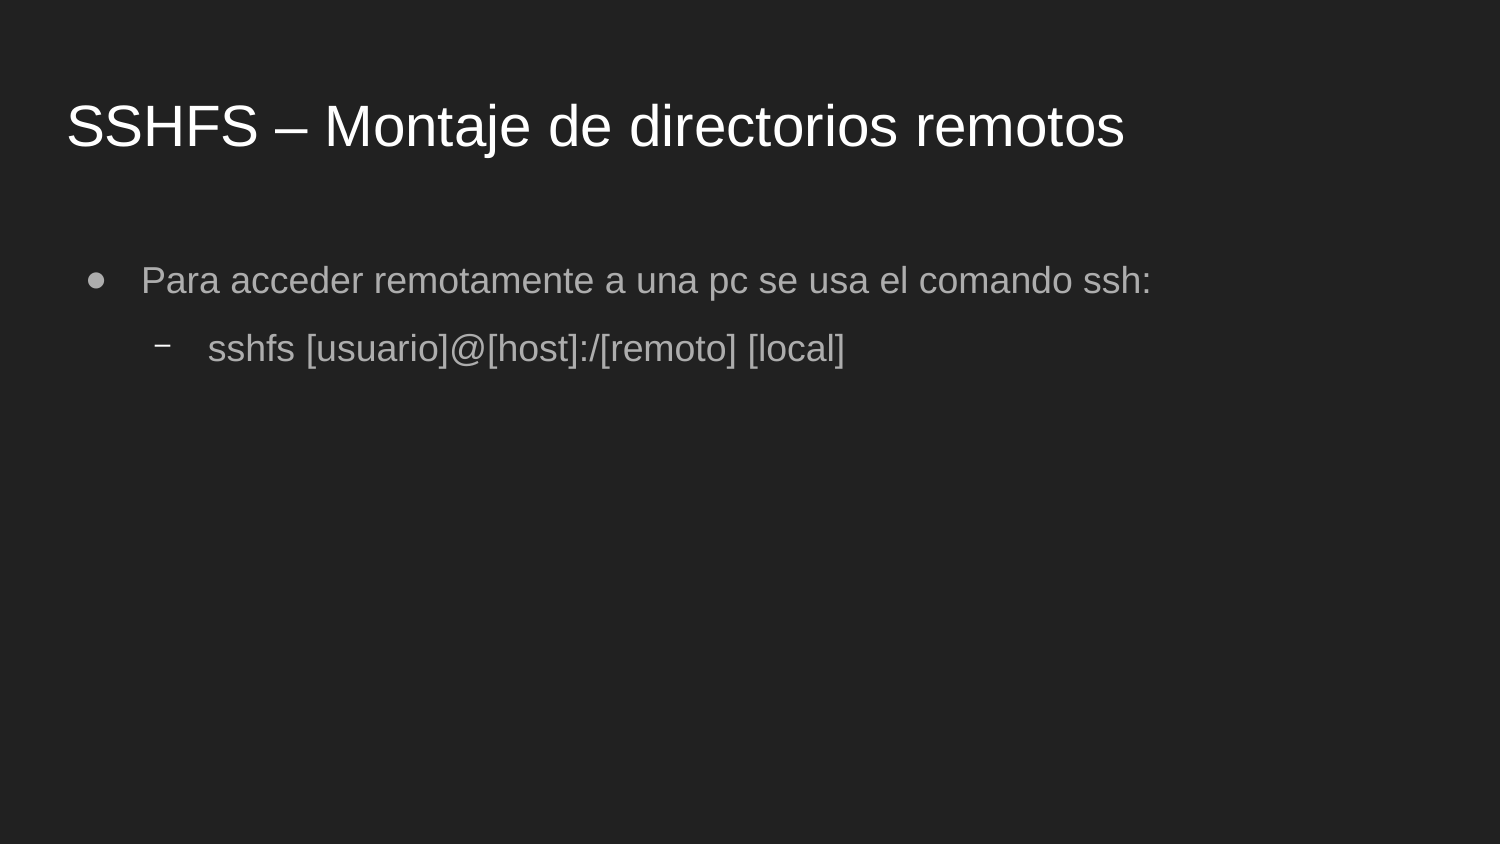

# SSHFS – Montaje de directorios remotos
Para acceder remotamente a una pc se usa el comando ssh:
sshfs [usuario]@[host]:/[remoto] [local]